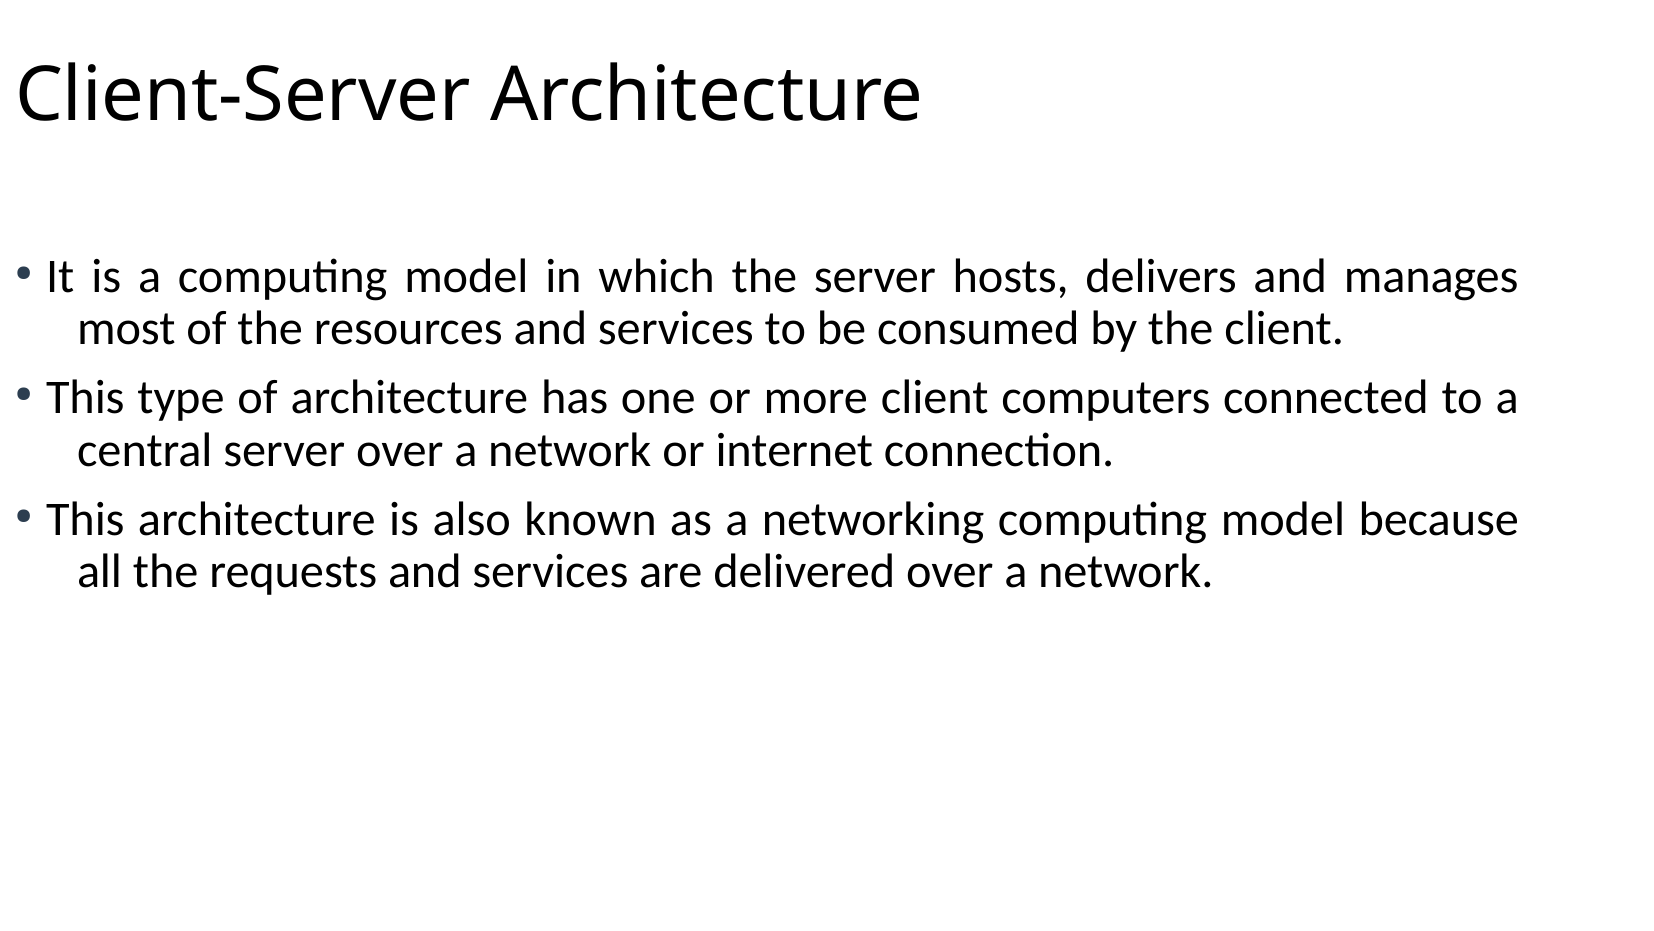

# Client-Server Architecture
It is a computing model in which the server hosts, delivers and manages most of the resources and services to be consumed by the client.
This type of architecture has one or more client computers connected to a central server over a network or internet connection.
This architecture is also known as a networking computing model because all the requests and services are delivered over a network.